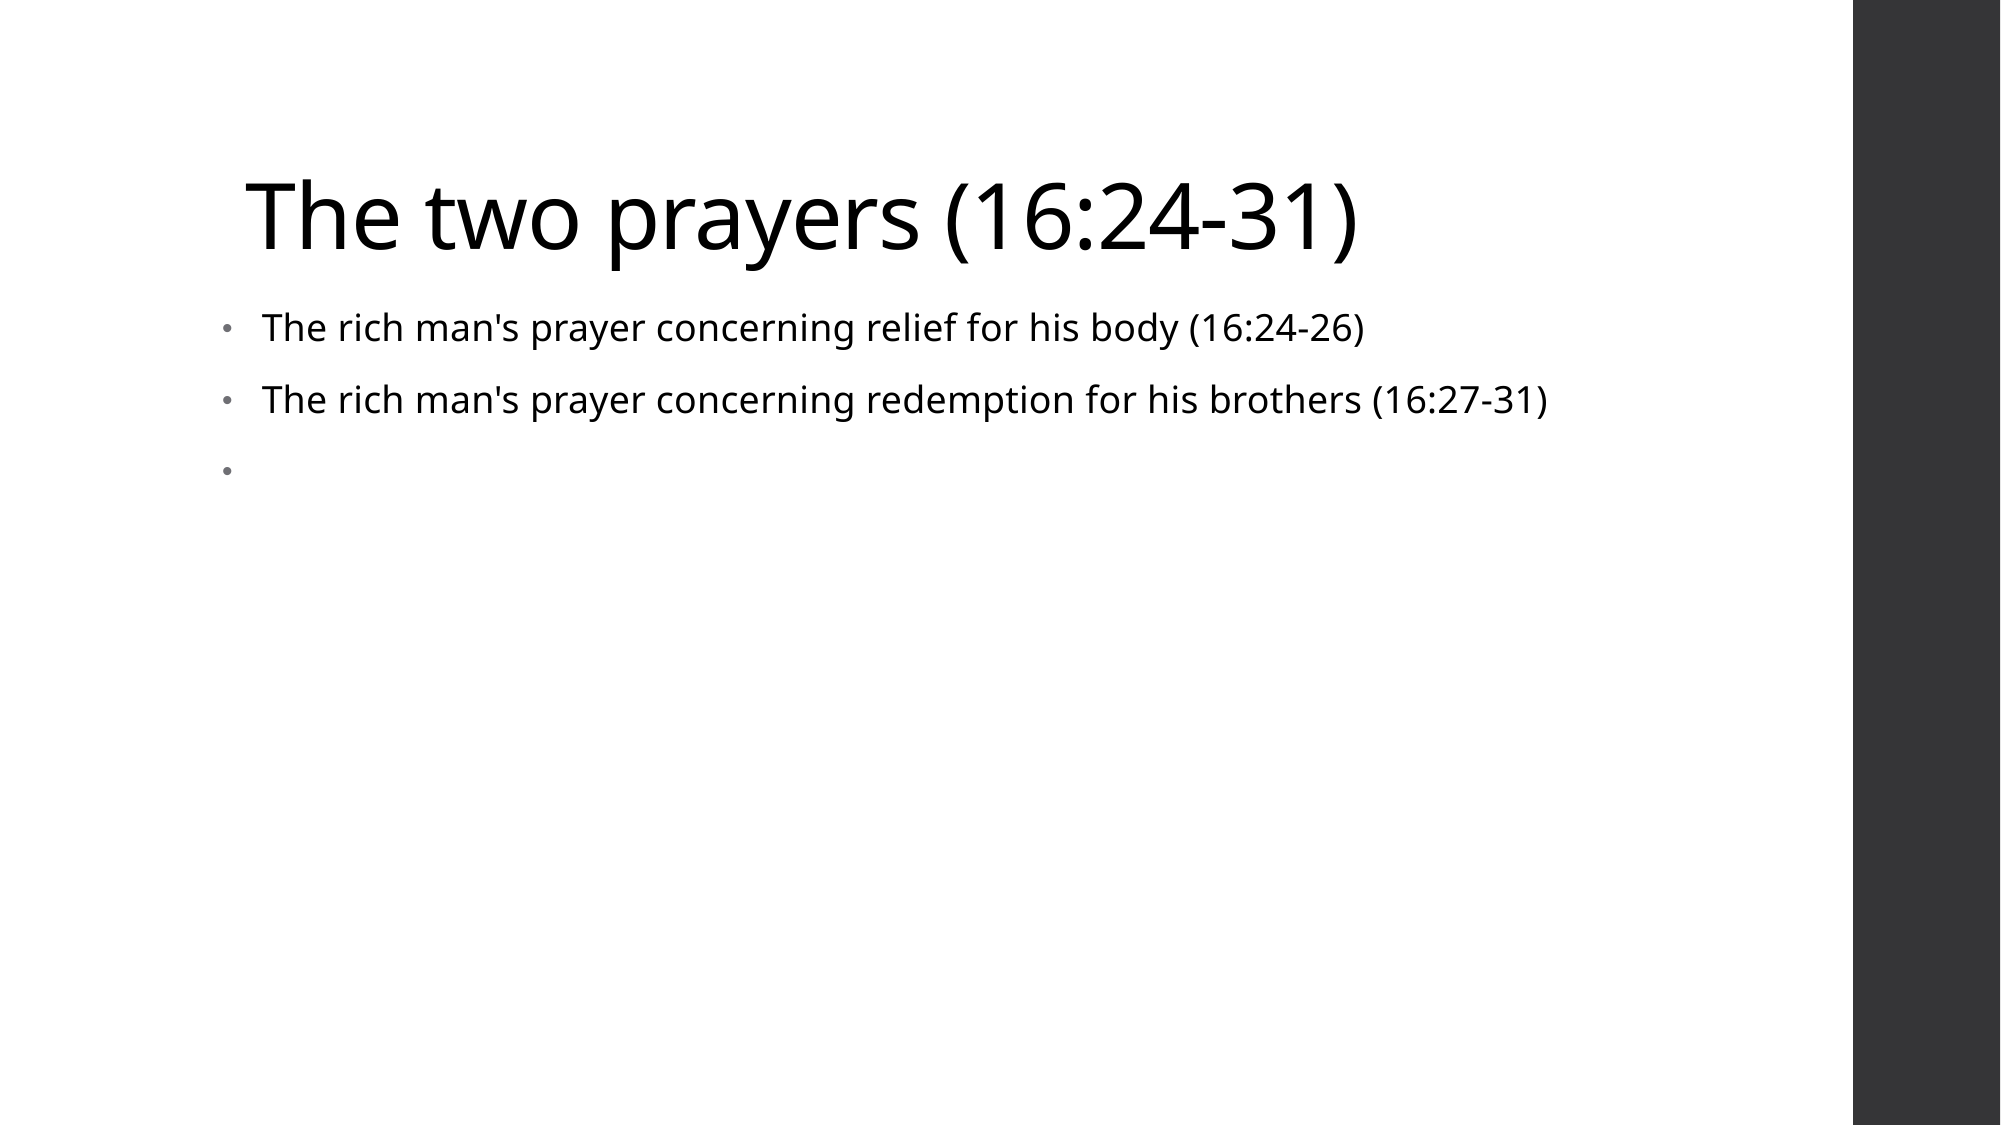

# The two prayers (16:24-31)
 The rich man's prayer concerning relief for his body (16:24-26)
 The rich man's prayer concerning redemption for his brothers (16:27-31)